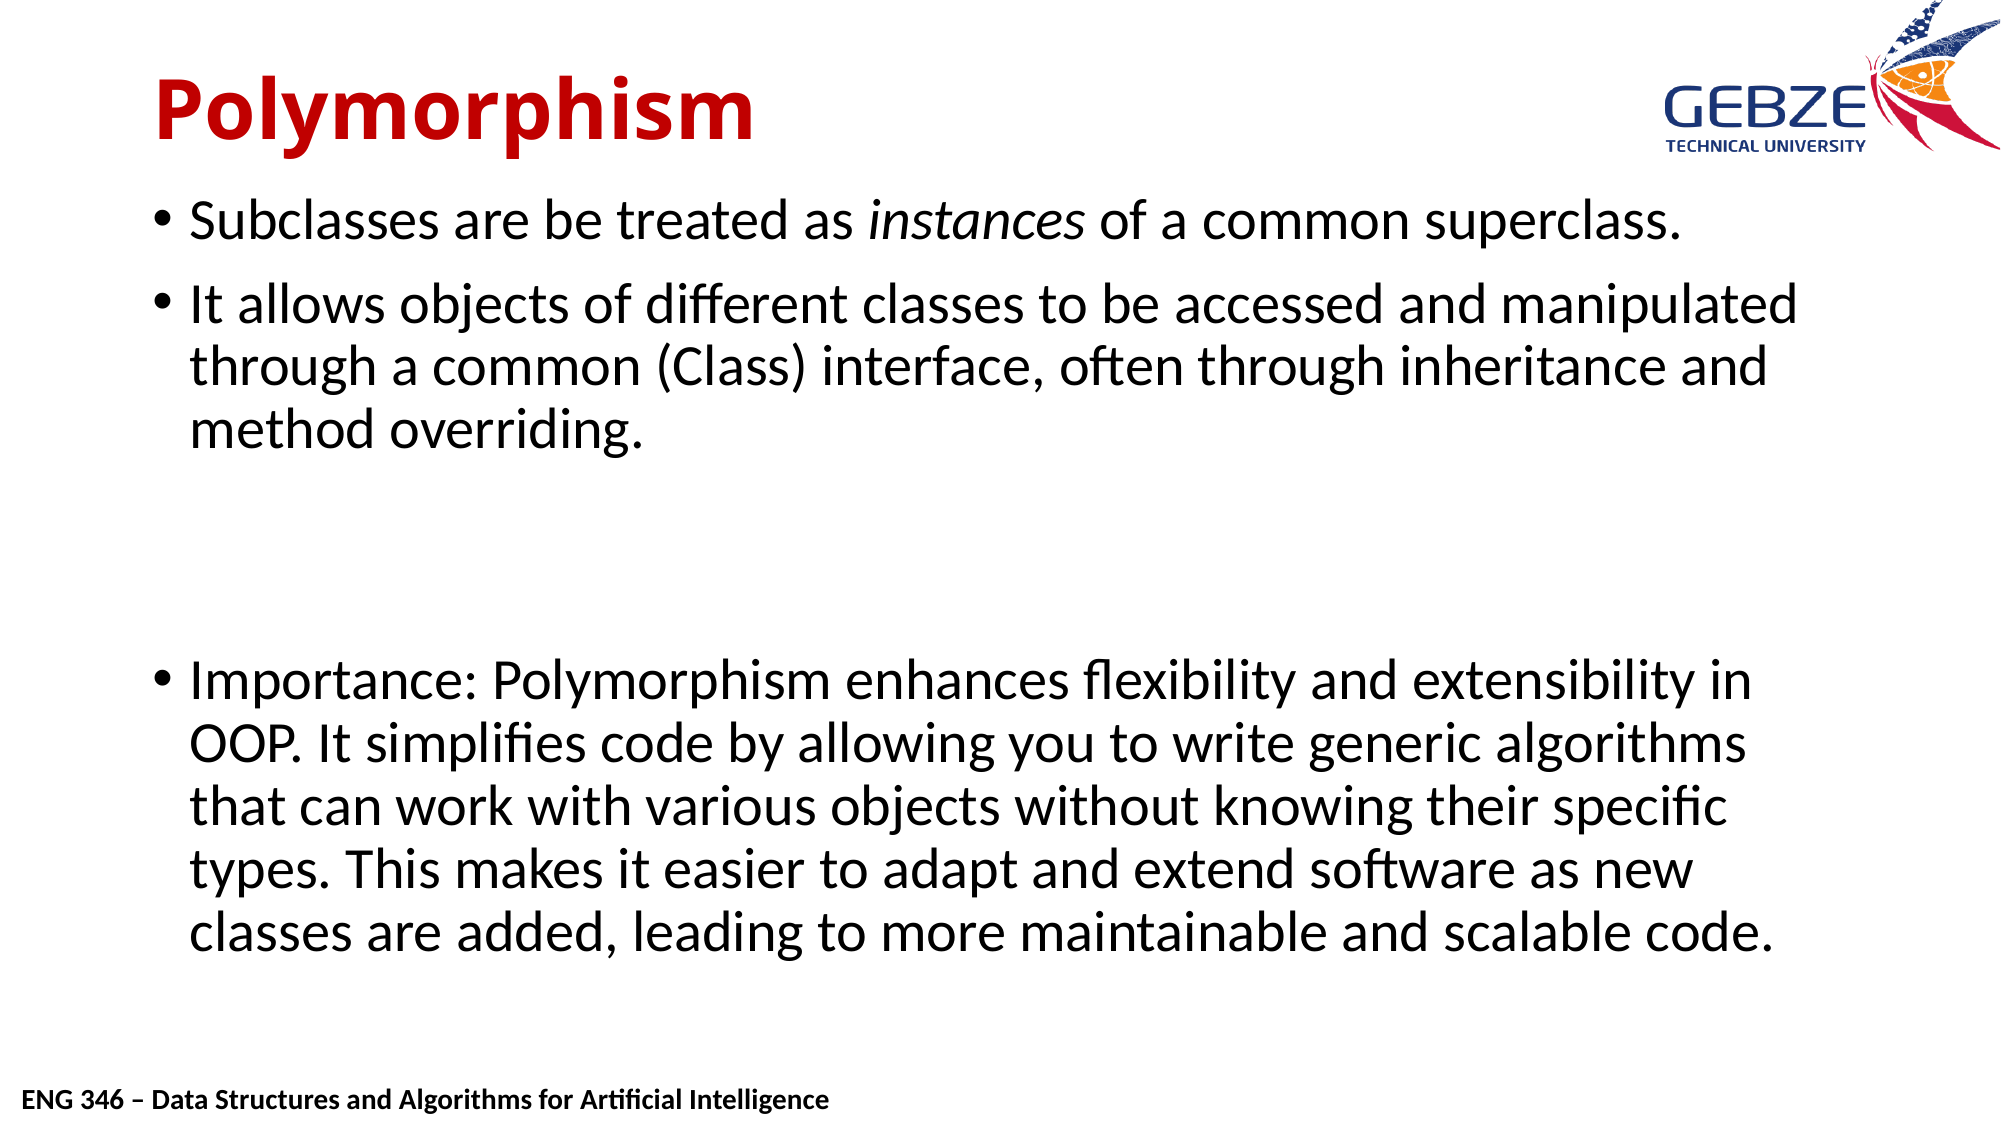

# Polymorphism
Subclasses are be treated as instances of a common superclass.
It allows objects of different classes to be accessed and manipulated through a common (Class) interface, often through inheritance and method overriding.
Importance: Polymorphism enhances flexibility and extensibility in OOP. It simplifies code by allowing you to write generic algorithms that can work with various objects without knowing their specific types. This makes it easier to adapt and extend software as new classes are added, leading to more maintainable and scalable code.